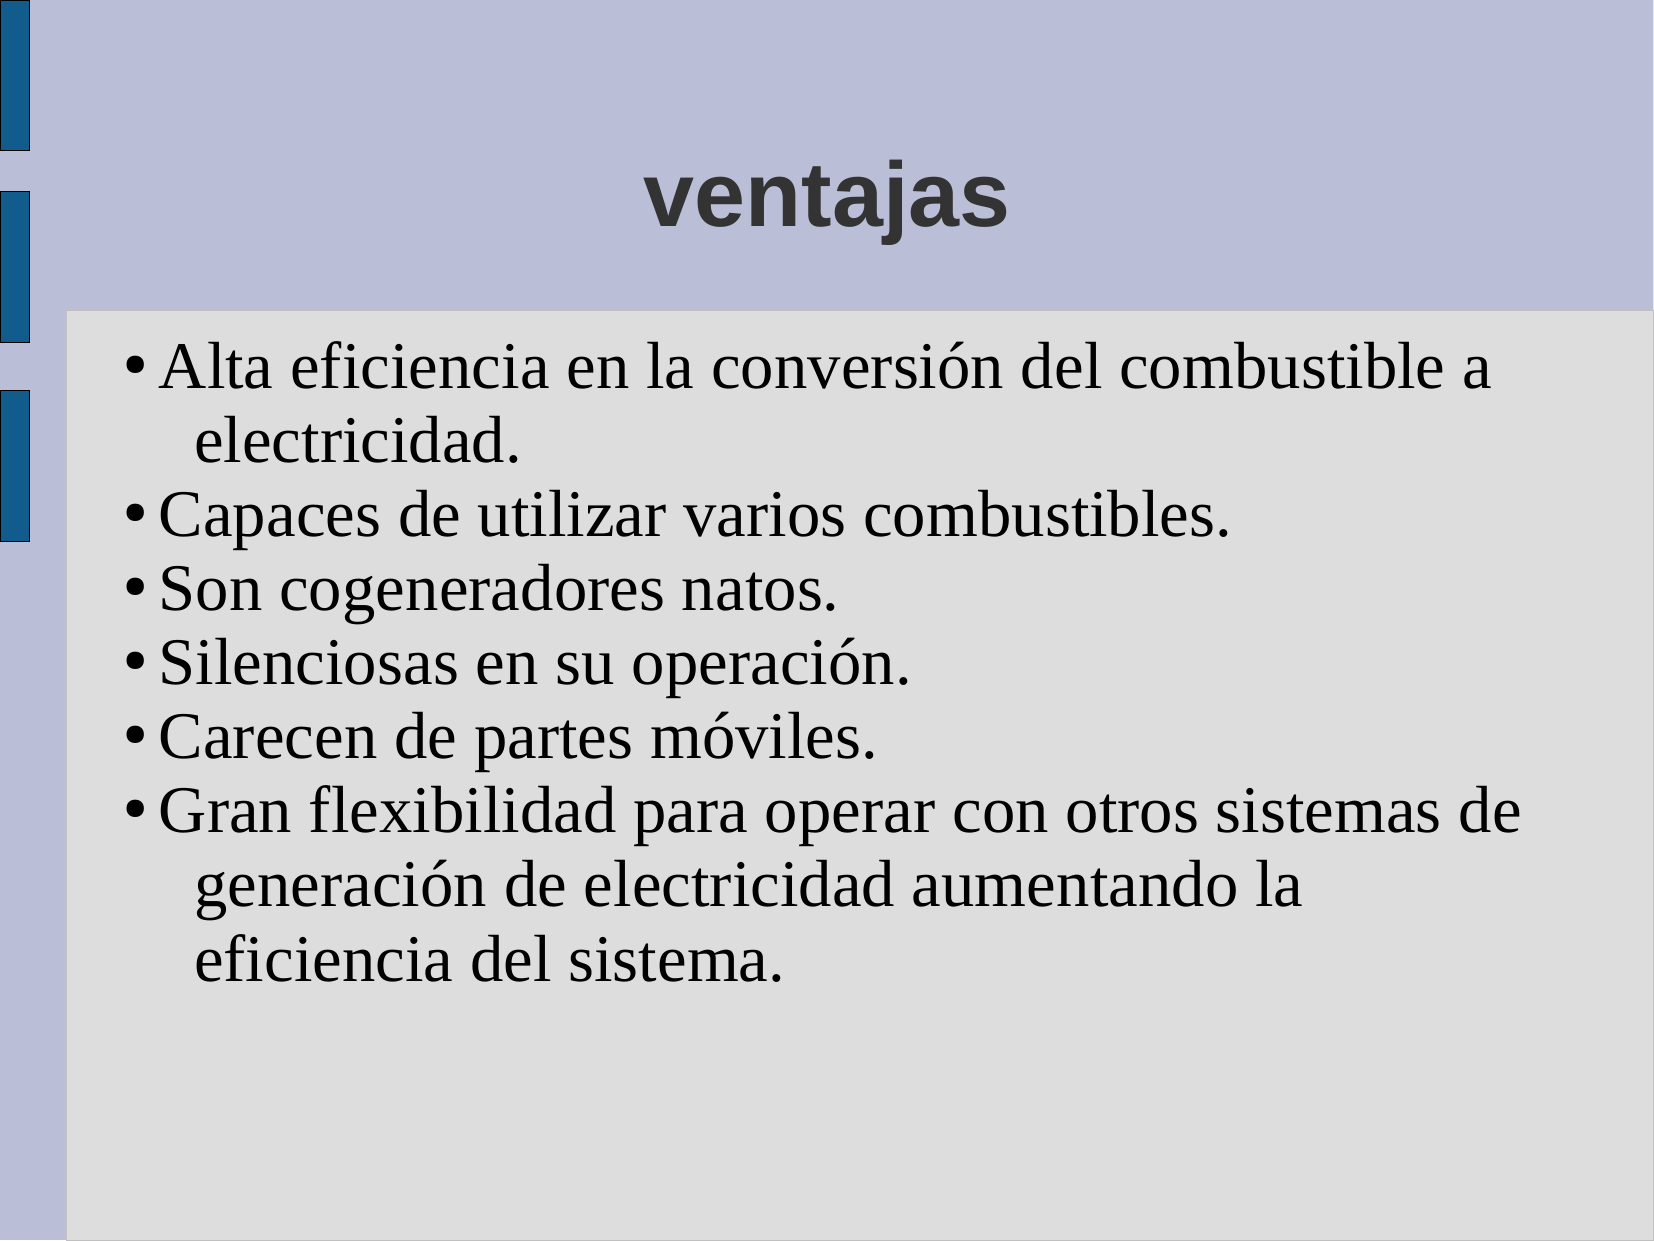

# ventajas
Alta eficiencia en la conversión del combustible a electricidad.
Capaces de utilizar varios combustibles.
Son cogeneradores natos.
Silenciosas en su operación.
Carecen de partes móviles.
Gran flexibilidad para operar con otros sistemas de generación de electricidad aumentando la eficiencia del sistema.